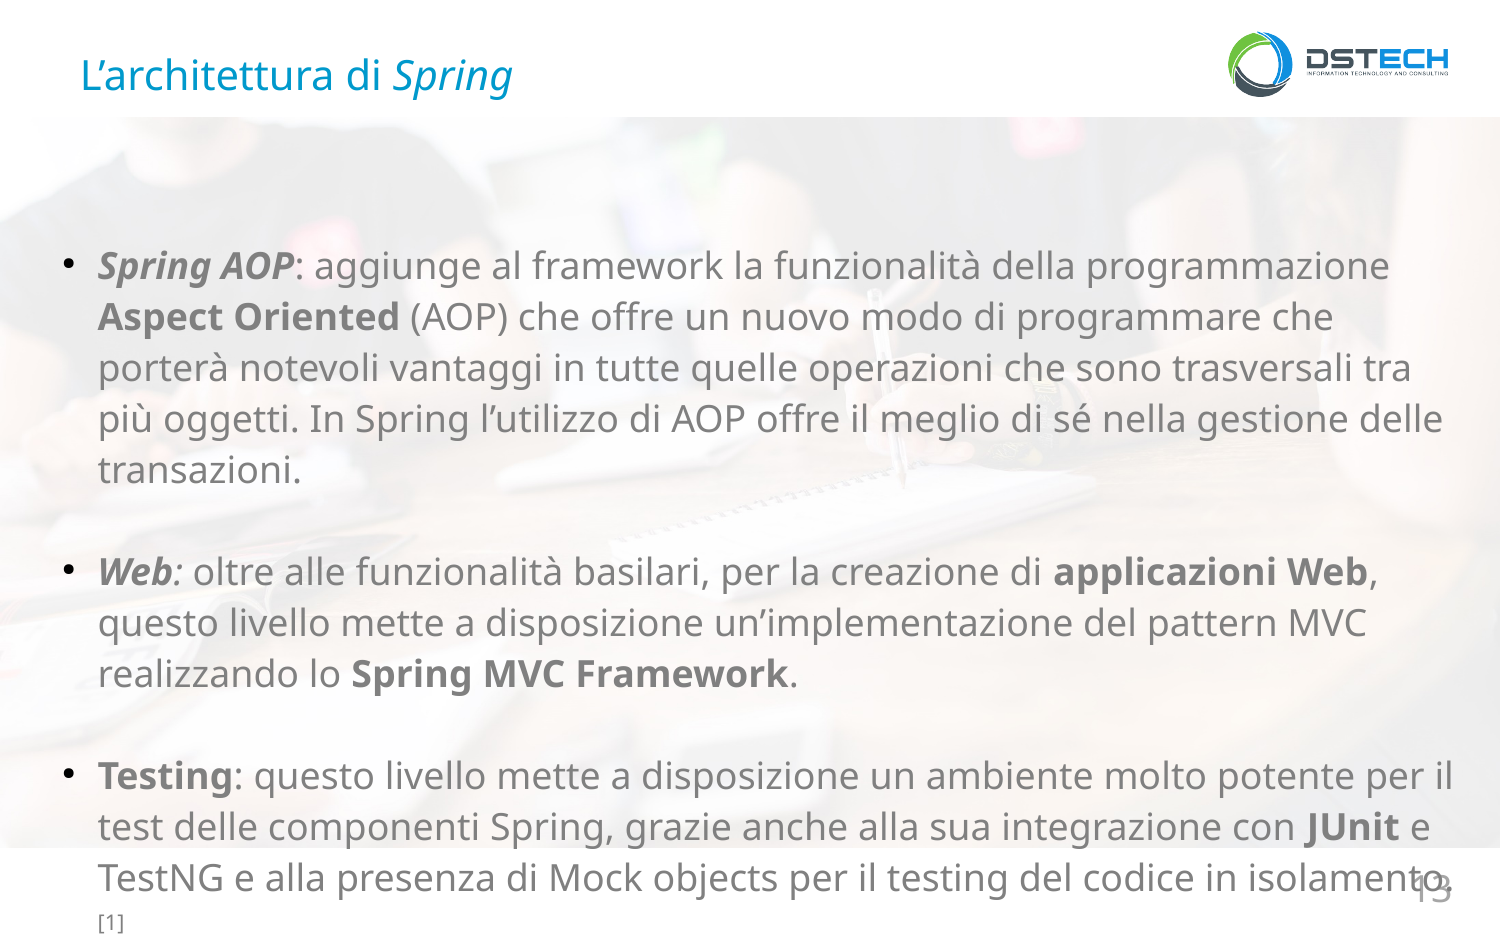

L’architettura di Spring
Spring AOP: aggiunge al framework la funzionalità della programmazione Aspect Oriented (AOP) che offre un nuovo modo di programmare che porterà notevoli vantaggi in tutte quelle operazioni che sono trasversali tra più oggetti. In Spring l’utilizzo di AOP offre il meglio di sé nella gestione delle transazioni.
Web: oltre alle funzionalità basilari, per la creazione di applicazioni Web, questo livello mette a disposizione un’implementazione del pattern MVC realizzando lo Spring MVC Framework.
Testing: questo livello mette a disposizione un ambiente molto potente per il test delle componenti Spring, grazie anche alla sua integrazione con JUnit e TestNG e alla presenza di Mock objects per il testing del codice in isolamento.[1]
13